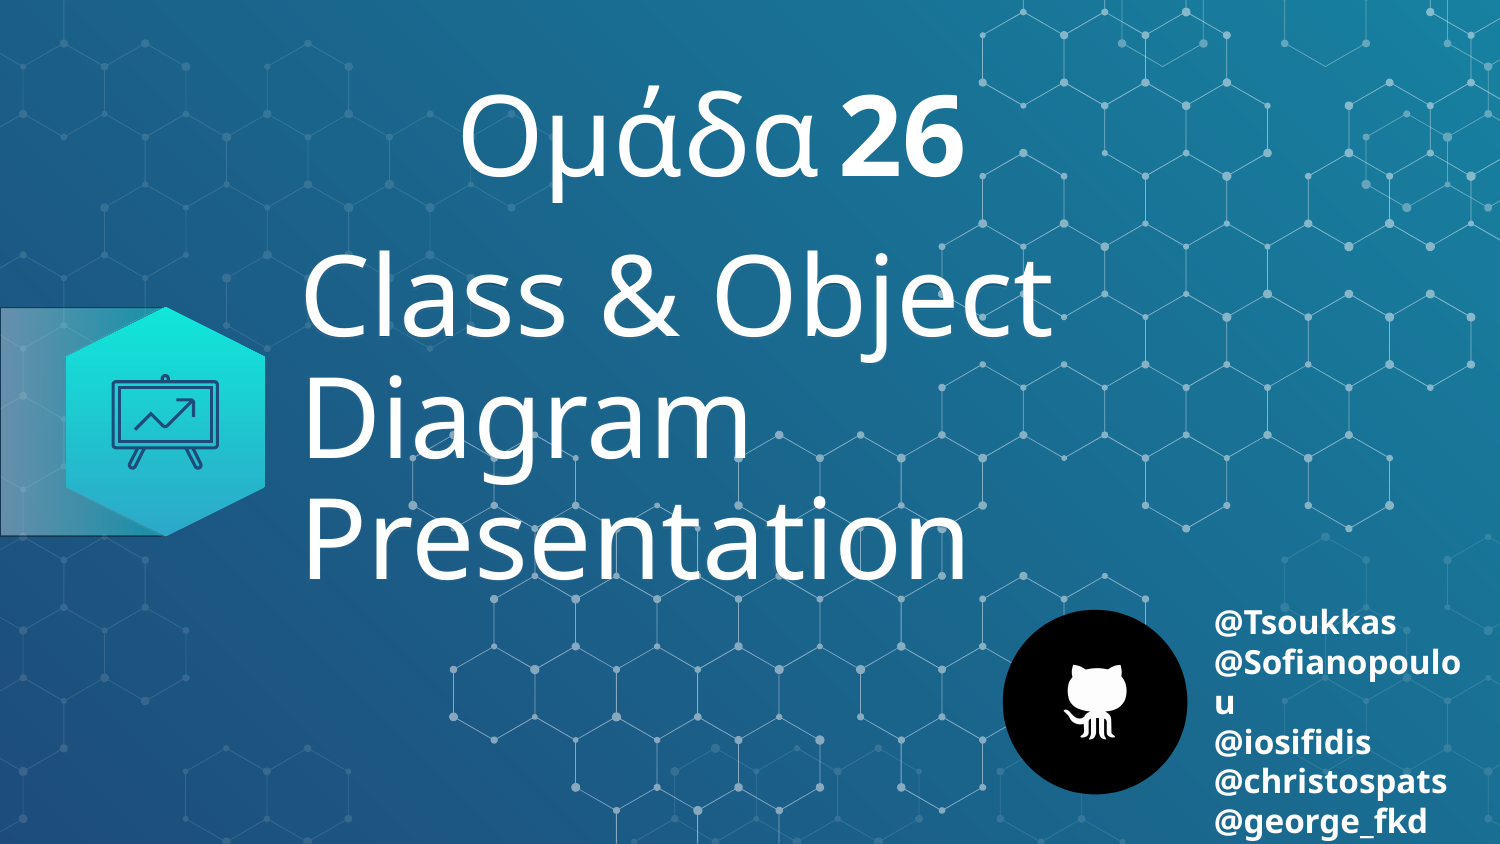

Ομάδα 26
# Class & Object Diagram Presentation
@Tsoukkas
@Sofianopoulou
@iosifidis
@christospats
@george_fkd